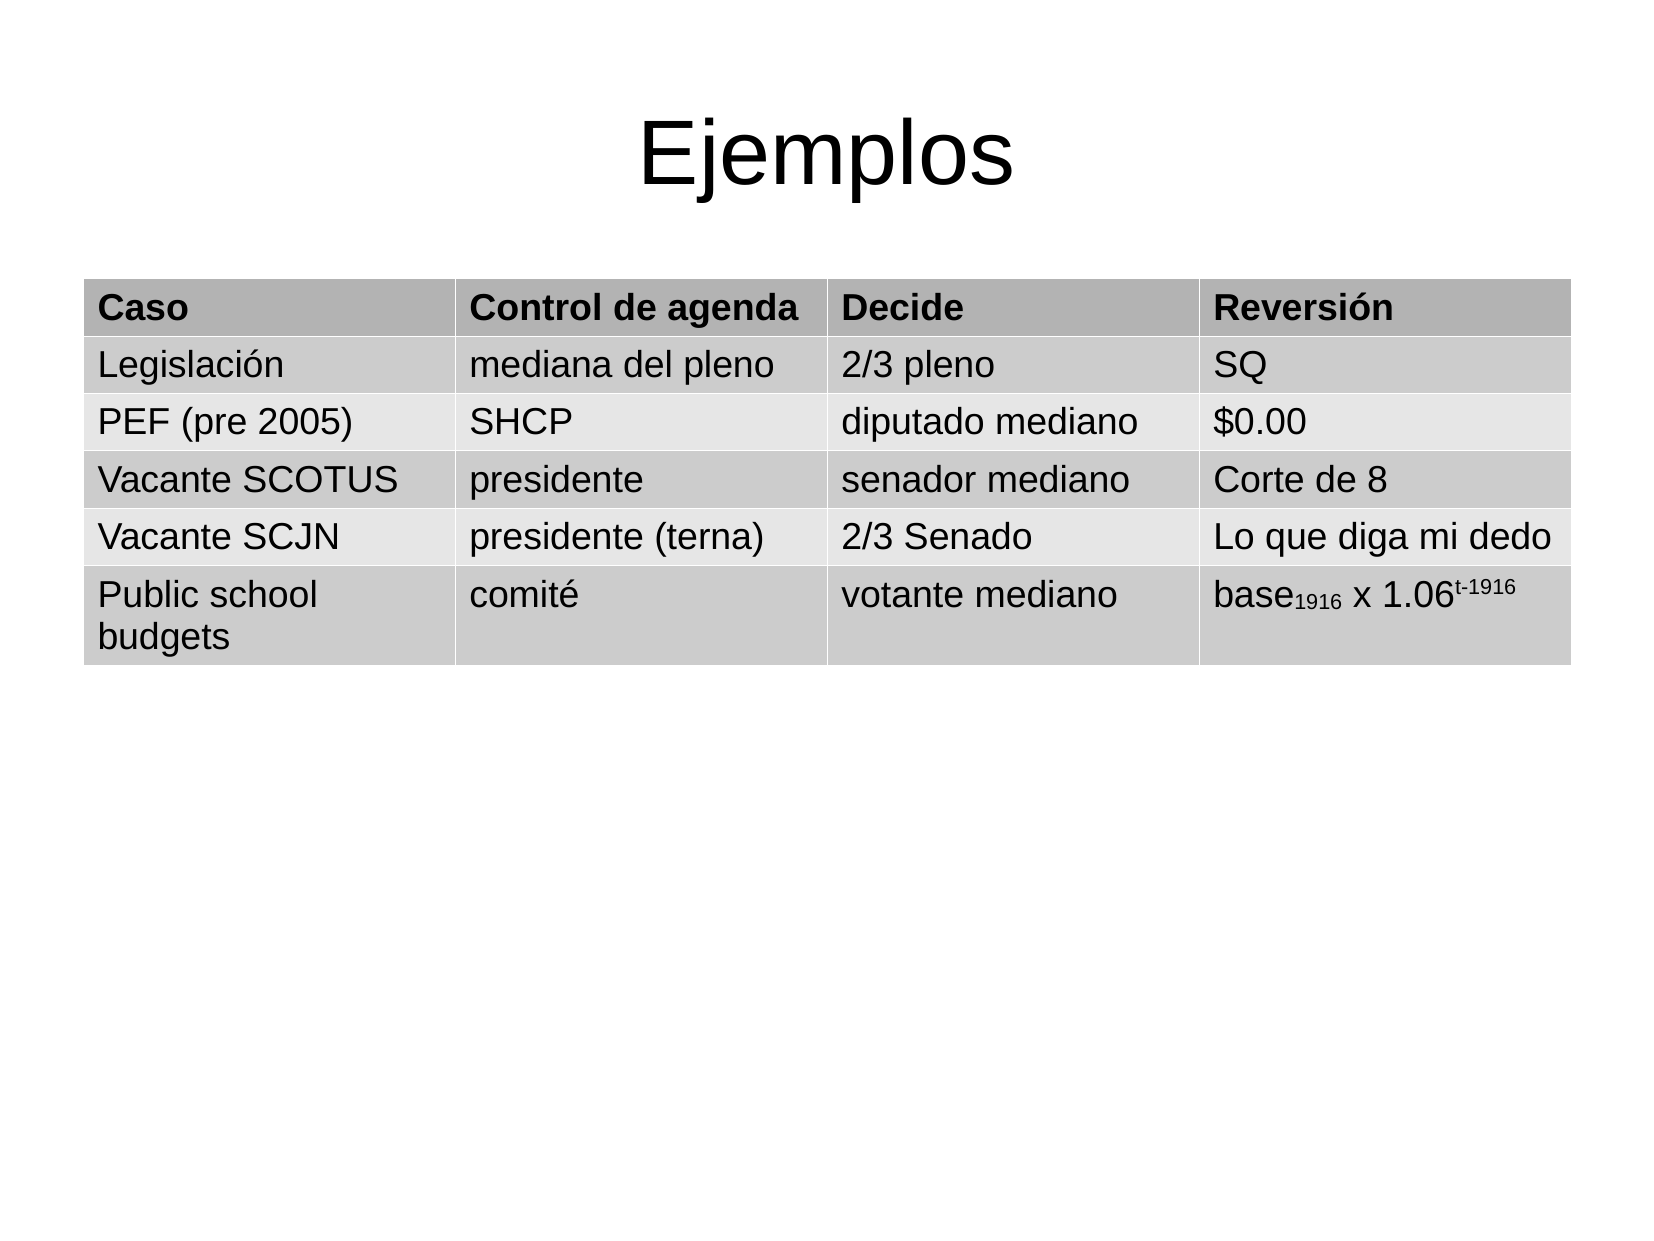

# Ejemplos
| Caso | Control de agenda | Decide | Reversión |
| --- | --- | --- | --- |
| Legislación | mediana del pleno | 2/3 pleno | SQ |
| PEF (pre 2005) | SHCP | diputado mediano | $0.00 |
| Vacante SCOTUS | presidente | senador mediano | Corte de 8 |
| Vacante SCJN | presidente (terna) | 2/3 Senado | Lo que diga mi dedo |
| Public school budgets | comité | votante mediano | base1916 x 1.06t-1916 |